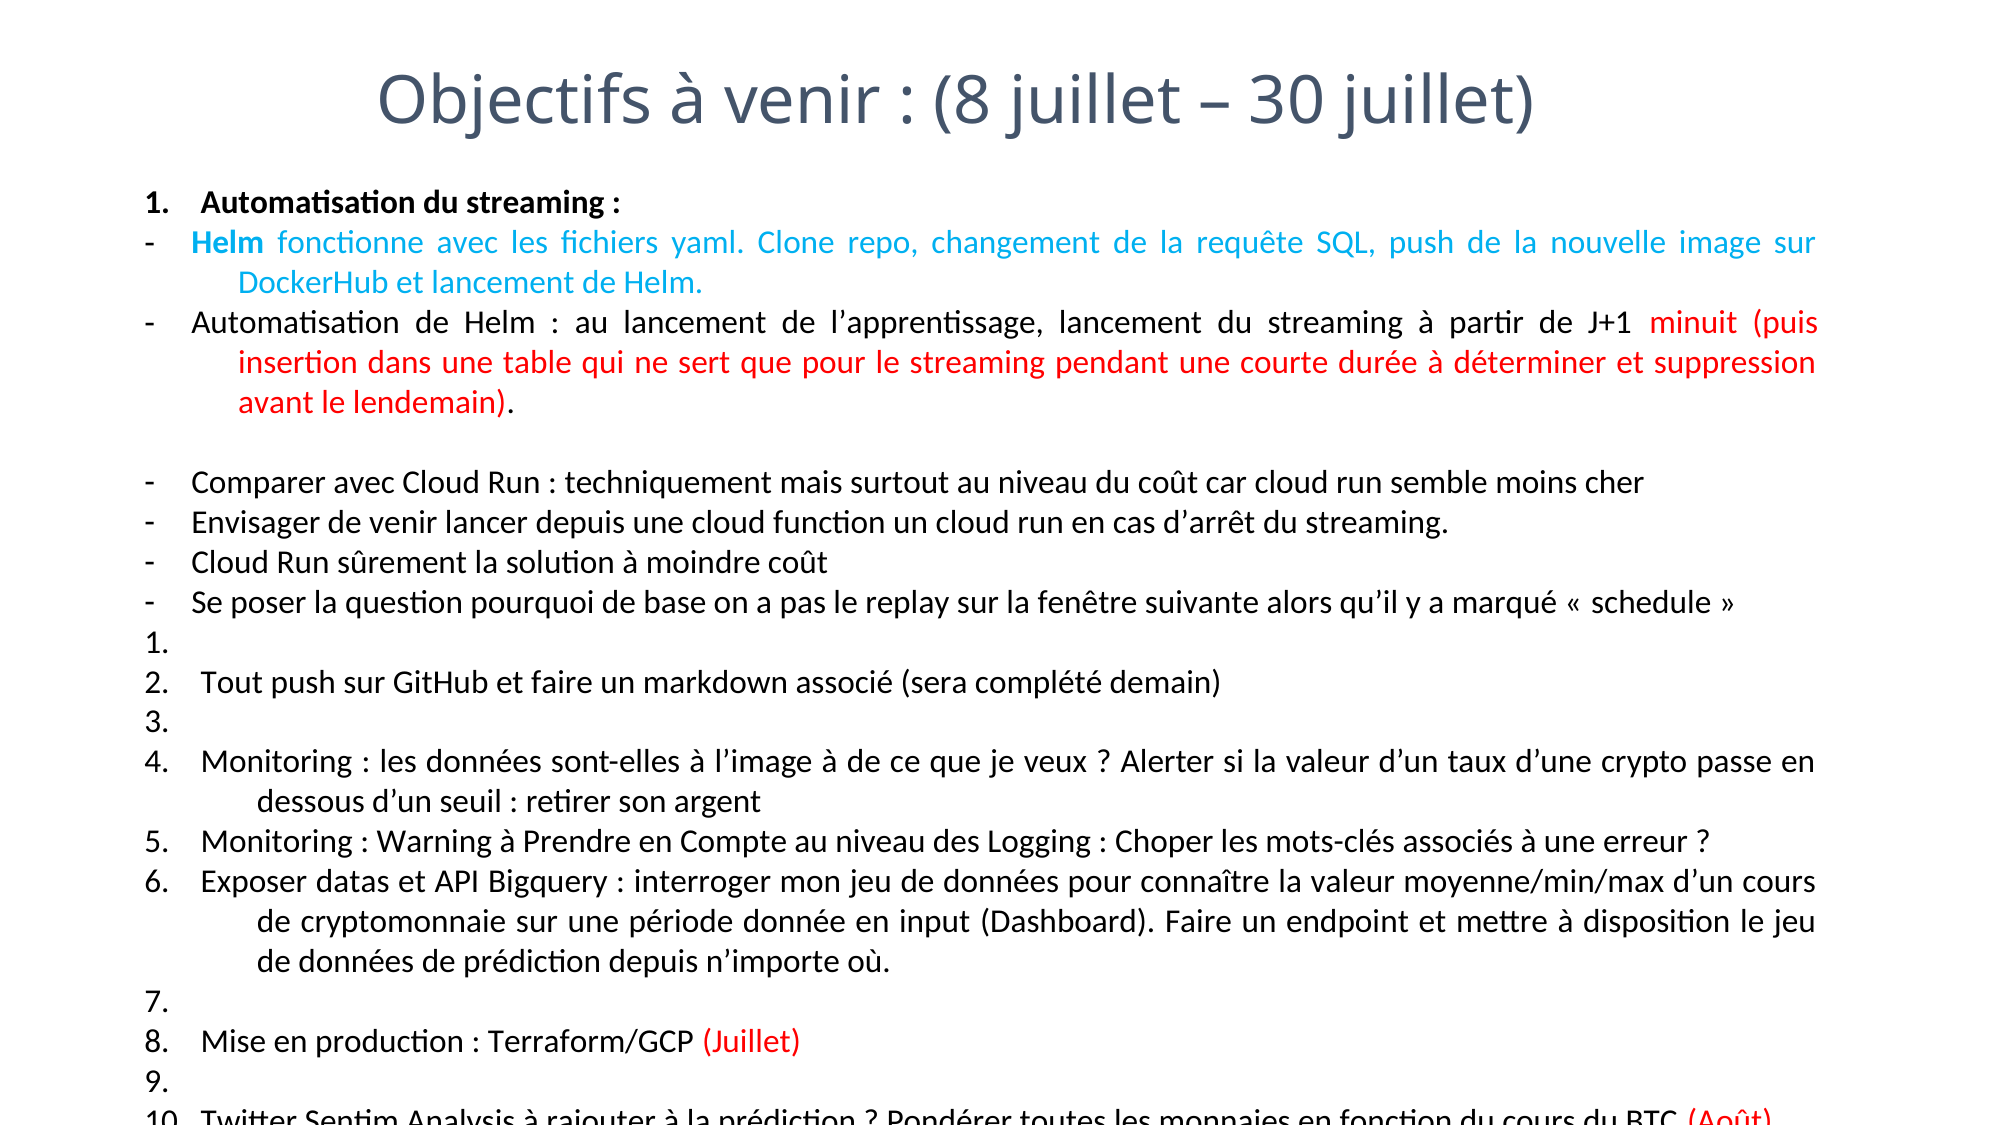

# Objectifs à venir : (8 juillet – 30 juillet)
Automatisation du streaming :
Helm fonctionne avec les fichiers yaml. Clone repo, changement de la requête SQL, push de la nouvelle image sur DockerHub et lancement de Helm.
Automatisation de Helm : au lancement de l’apprentissage, lancement du streaming à partir de J+1 minuit (puis insertion dans une table qui ne sert que pour le streaming pendant une courte durée à déterminer et suppression avant le lendemain).
Comparer avec Cloud Run : techniquement mais surtout au niveau du coût car cloud run semble moins cher
Envisager de venir lancer depuis une cloud function un cloud run en cas d’arrêt du streaming.
Cloud Run sûrement la solution à moindre coût
Se poser la question pourquoi de base on a pas le replay sur la fenêtre suivante alors qu’il y a marqué « schedule »
Tout push sur GitHub et faire un markdown associé (sera complété demain)
Monitoring : les données sont-elles à l’image à de ce que je veux ? Alerter si la valeur d’un taux d’une crypto passe en dessous d’un seuil : retirer son argent
Monitoring : Warning à Prendre en Compte au niveau des Logging : Choper les mots-clés associés à une erreur ?
Exposer datas et API Bigquery : interroger mon jeu de données pour connaître la valeur moyenne/min/max d’un cours de cryptomonnaie sur une période donnée en input (Dashboard). Faire un endpoint et mettre à disposition le jeu de données de prédiction depuis n’importe où.
Mise en production : Terraform/GCP (Juillet)
Twitter Sentim Analysis à rajouter à la prédiction ? Pondérer toutes les monnaies en fonction du cours du BTC (Août)